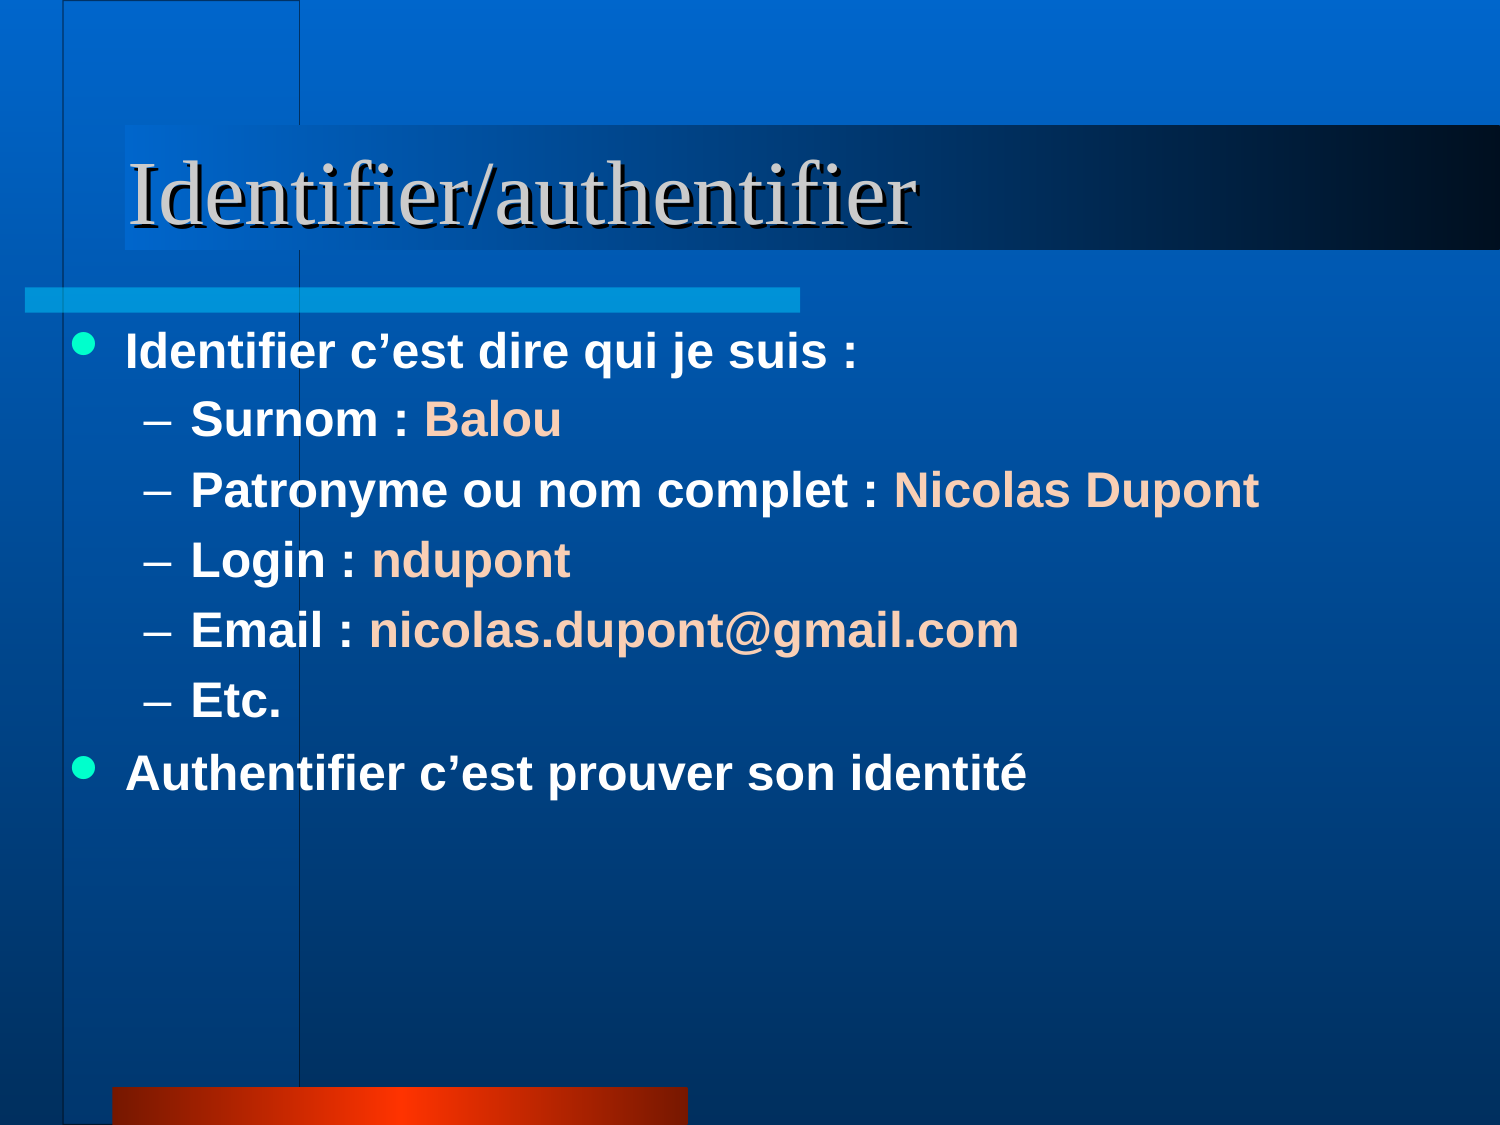

# Identifier/authentifier
Identifier c’est dire qui je suis :
Surnom : Balou
Patronyme ou nom complet : Nicolas Dupont
Login : ndupont
Email : nicolas.dupont@gmail.com
Etc.
Authentifier c’est prouver son identité